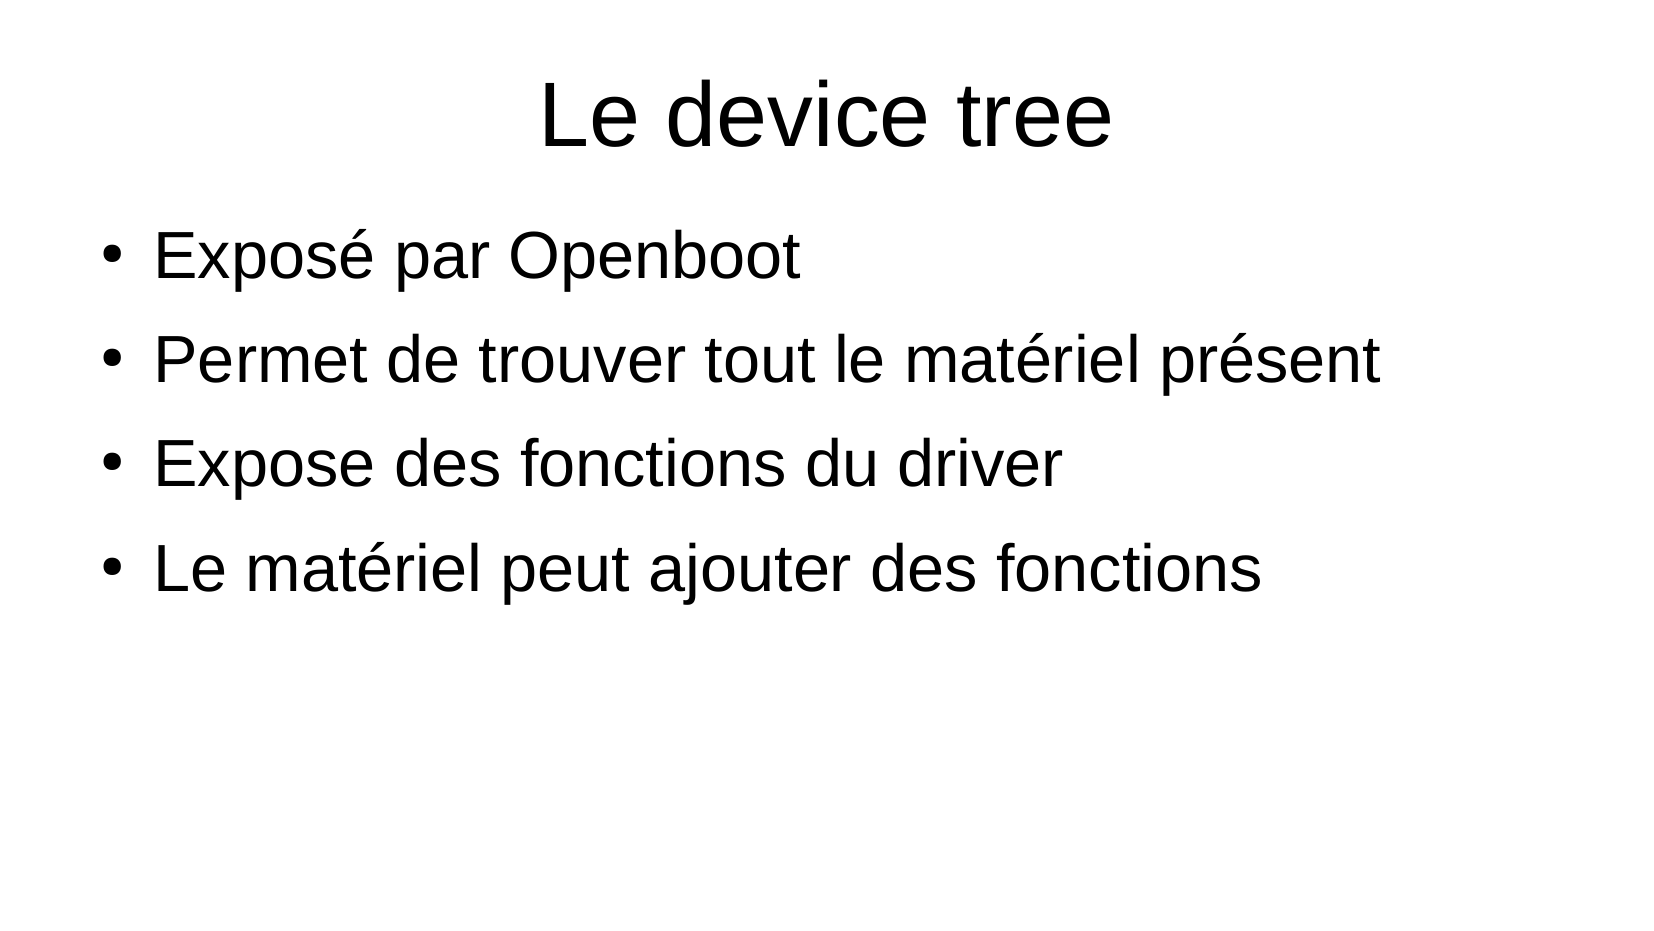

# Le device tree
Exposé par Openboot
Permet de trouver tout le matériel présent
Expose des fonctions du driver
Le matériel peut ajouter des fonctions